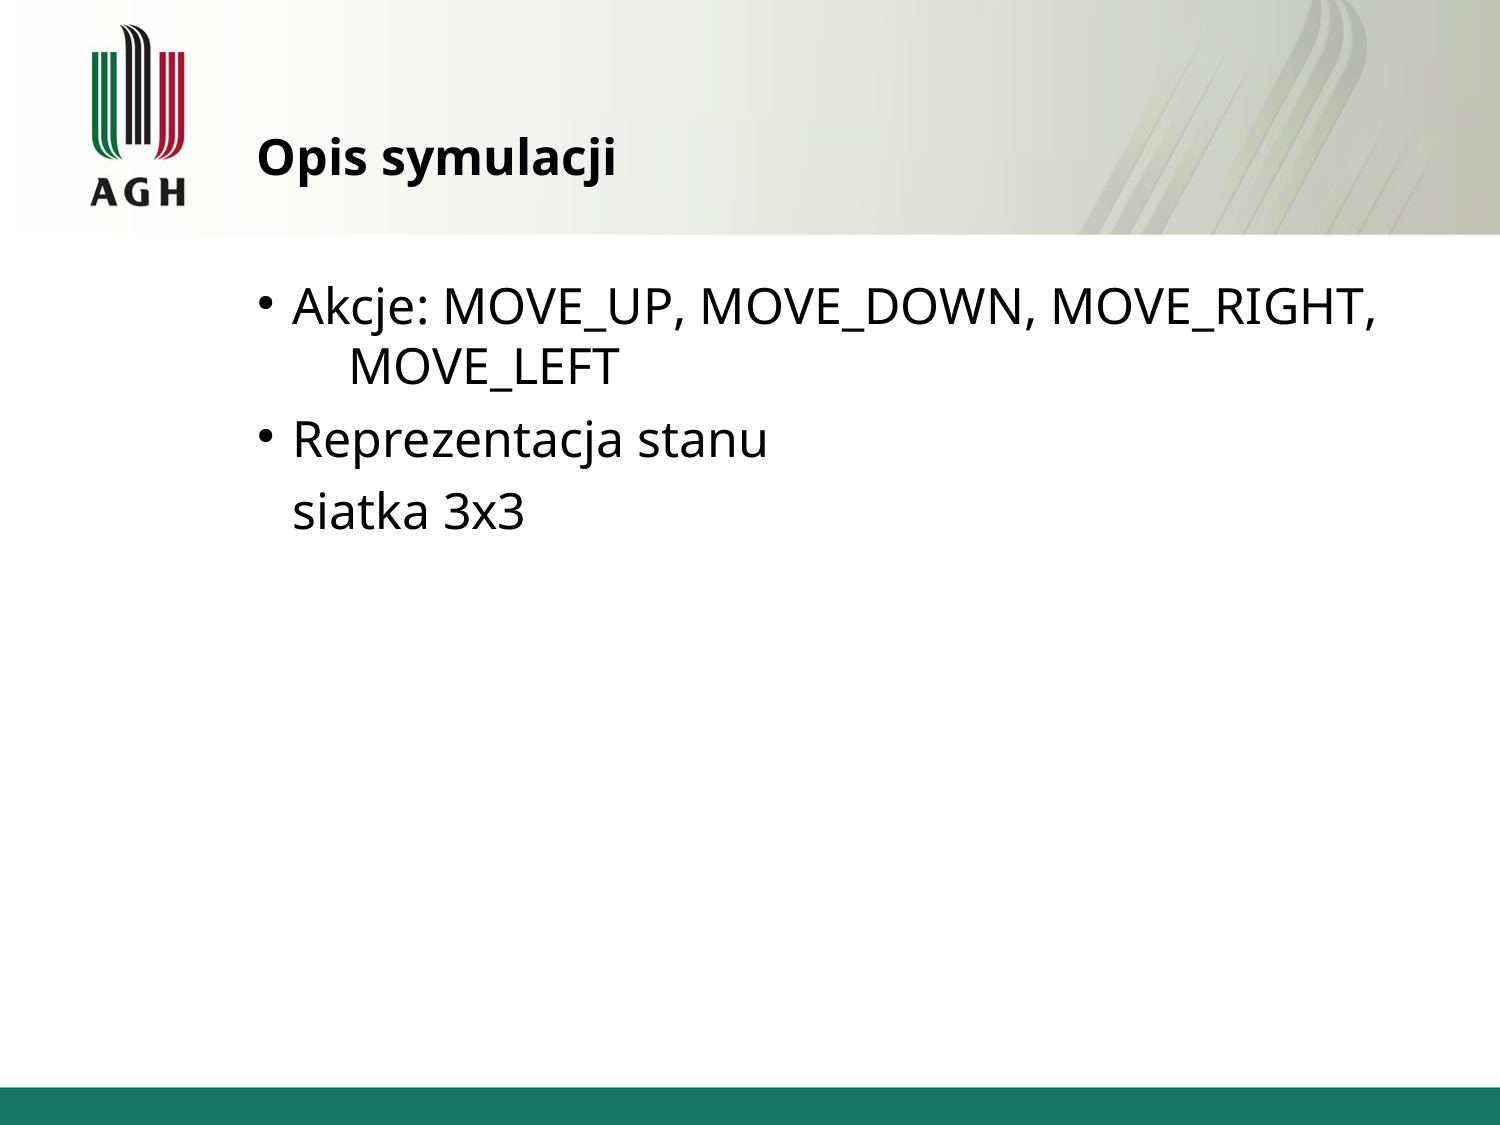

# Opis symulacji
Akcje: MOVE_UP, MOVE_DOWN, MOVE_RIGHT, MOVE_LEFT
Reprezentacja stanu
siatka 3x3